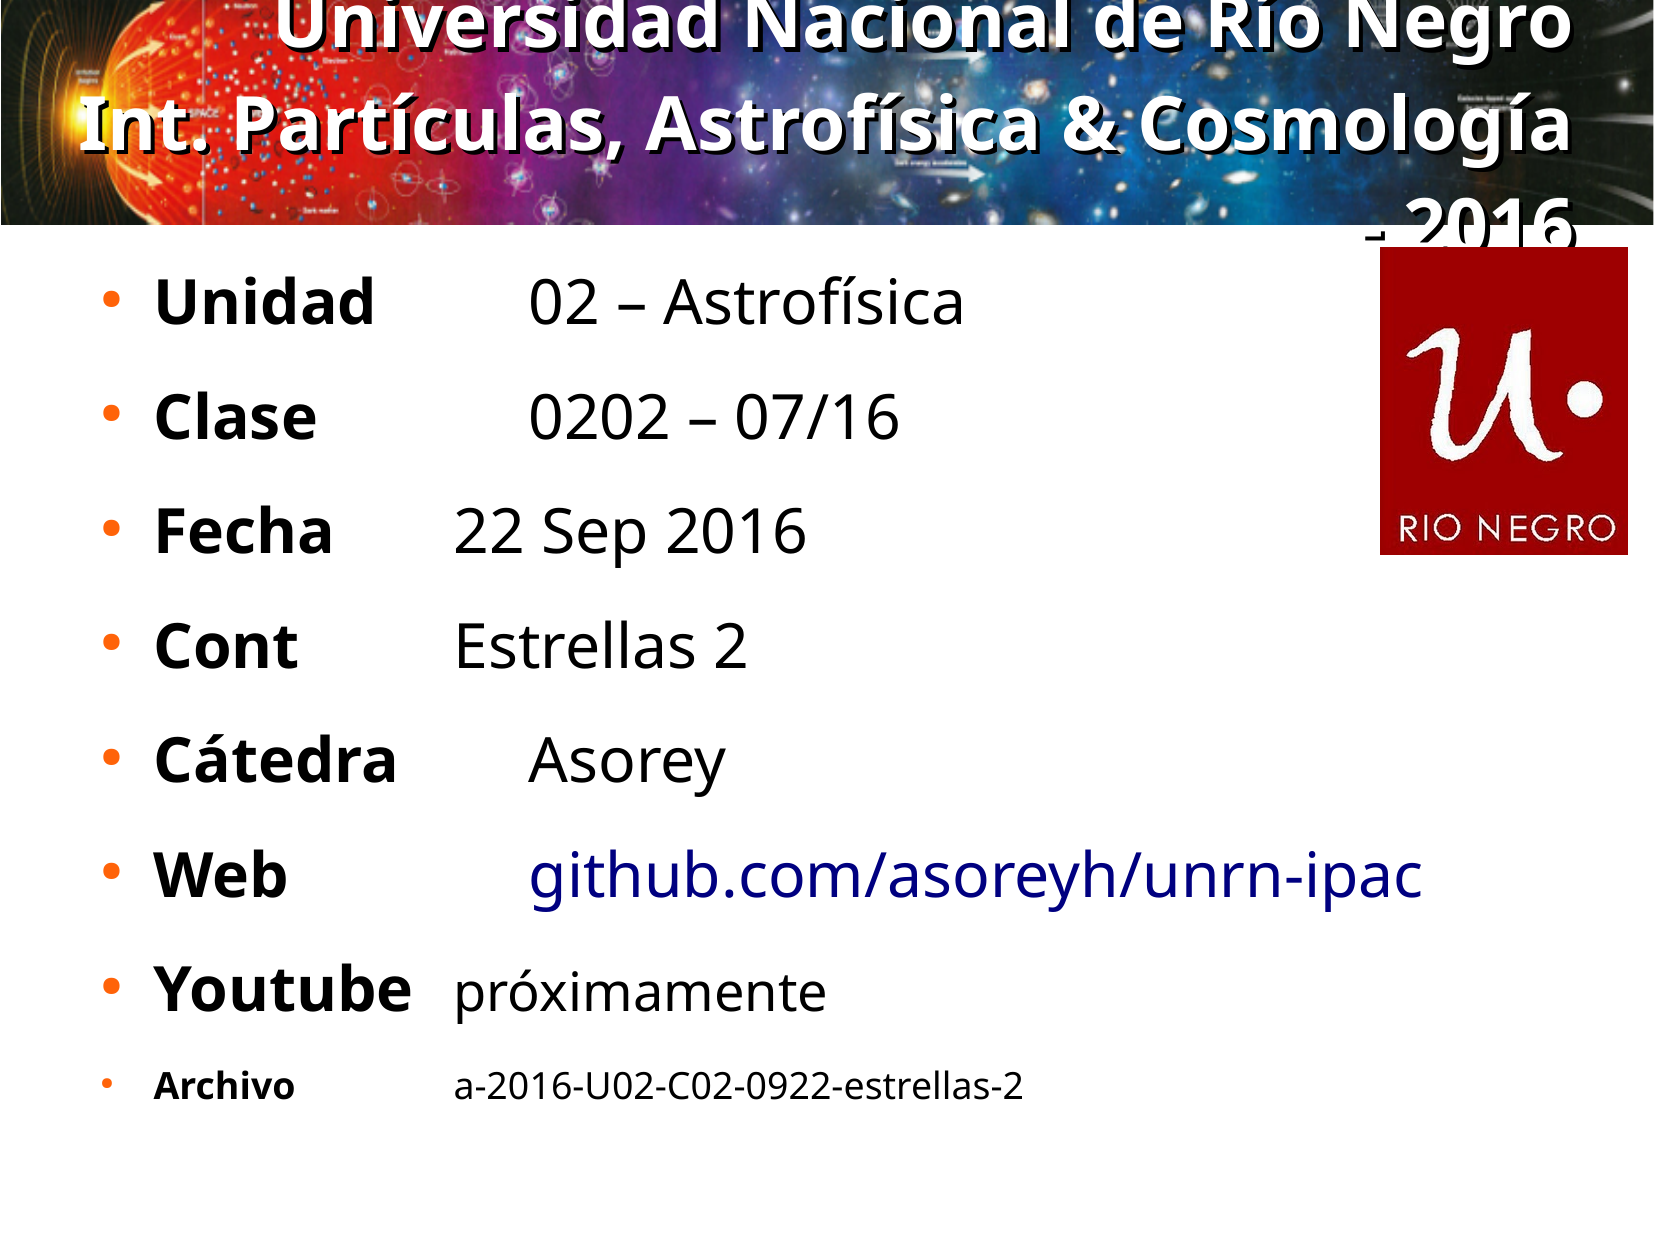

# Universidad Nacional de Río Negro Int. Partículas, Astrofísica & Cosmología - 2016
Unidad 		02 – Astrofísica
Clase			0202 – 07/16
Fecha		22 Sep 2016
Cont			Estrellas 2
Cátedra		Asorey
Web 			github.com/asoreyh/unrn-ipac
Youtube 	próximamente
Archivo			a-2016-U02-C02-0922-estrellas-2